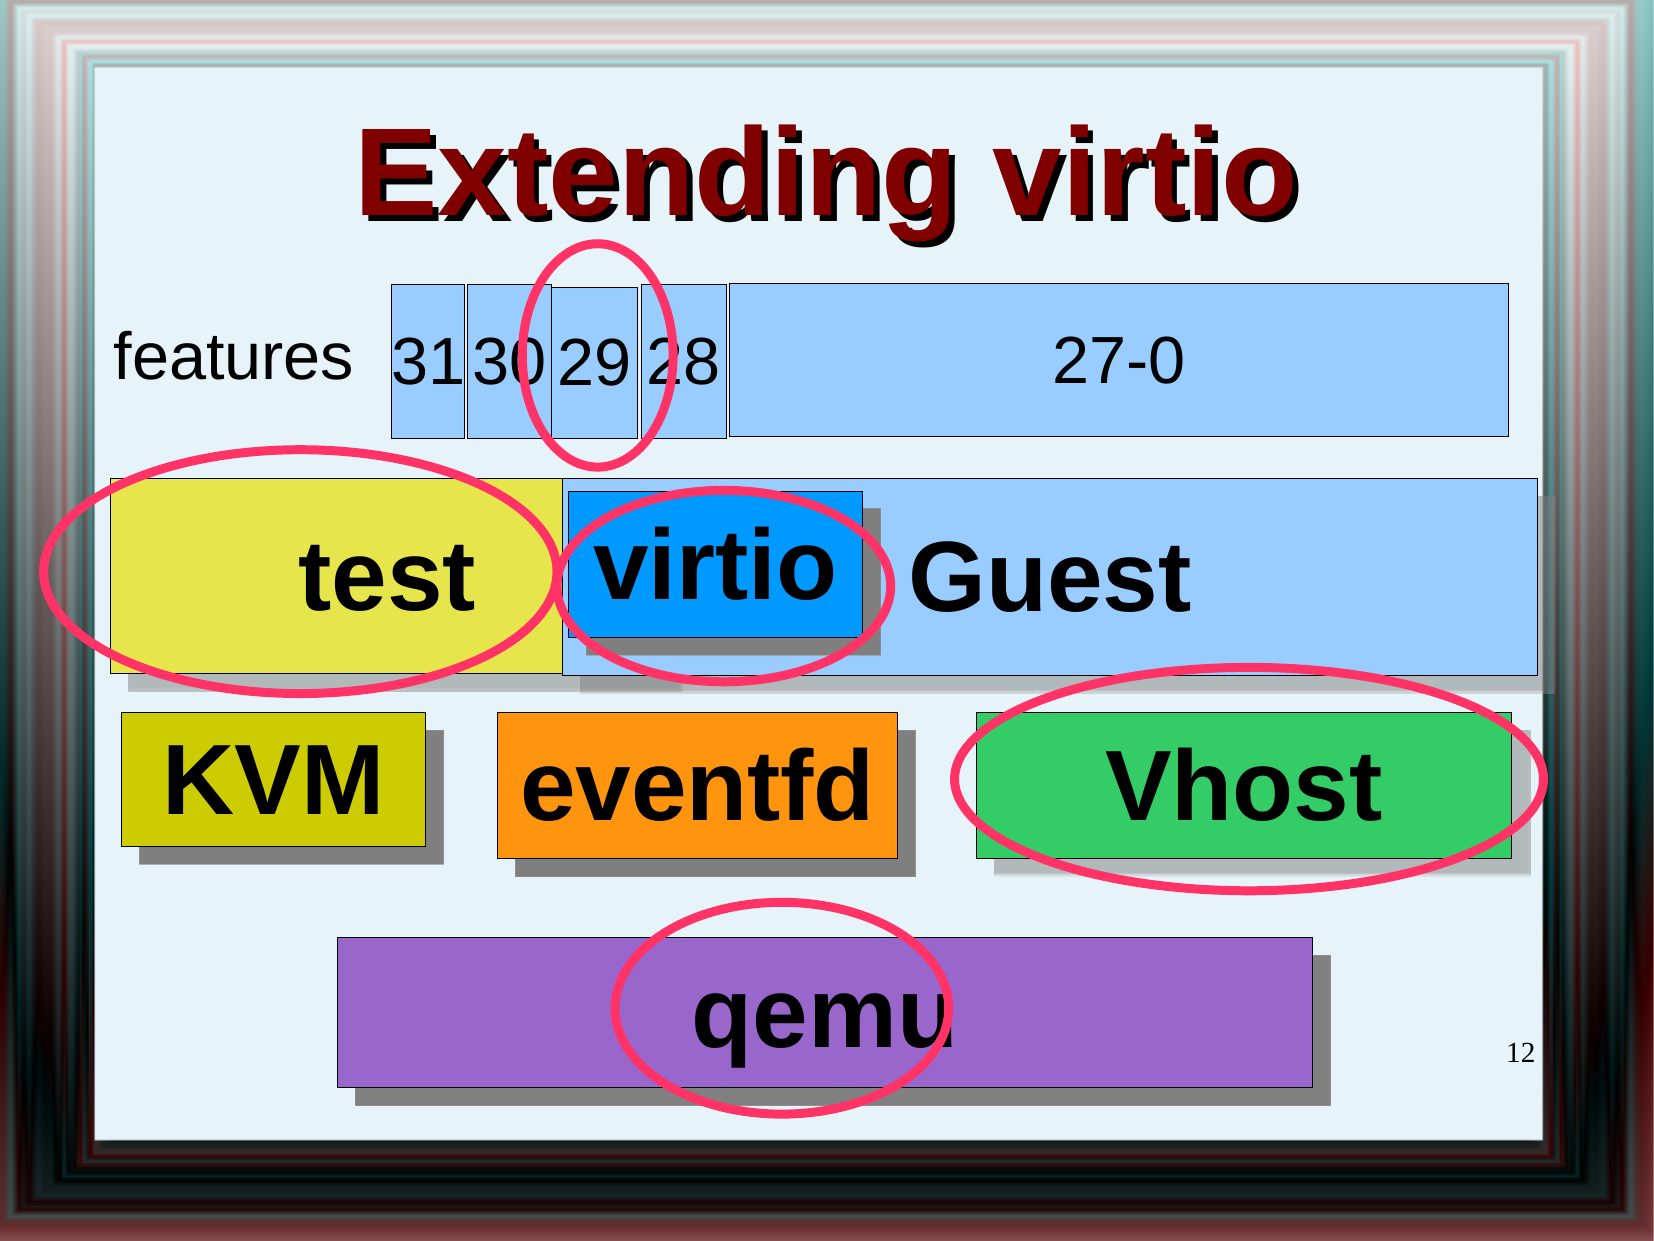

# Extending virtio
27-0
31
30
28
29
features
test
Guest
virtio
KVM
eventfd
Vhost
qemu
12